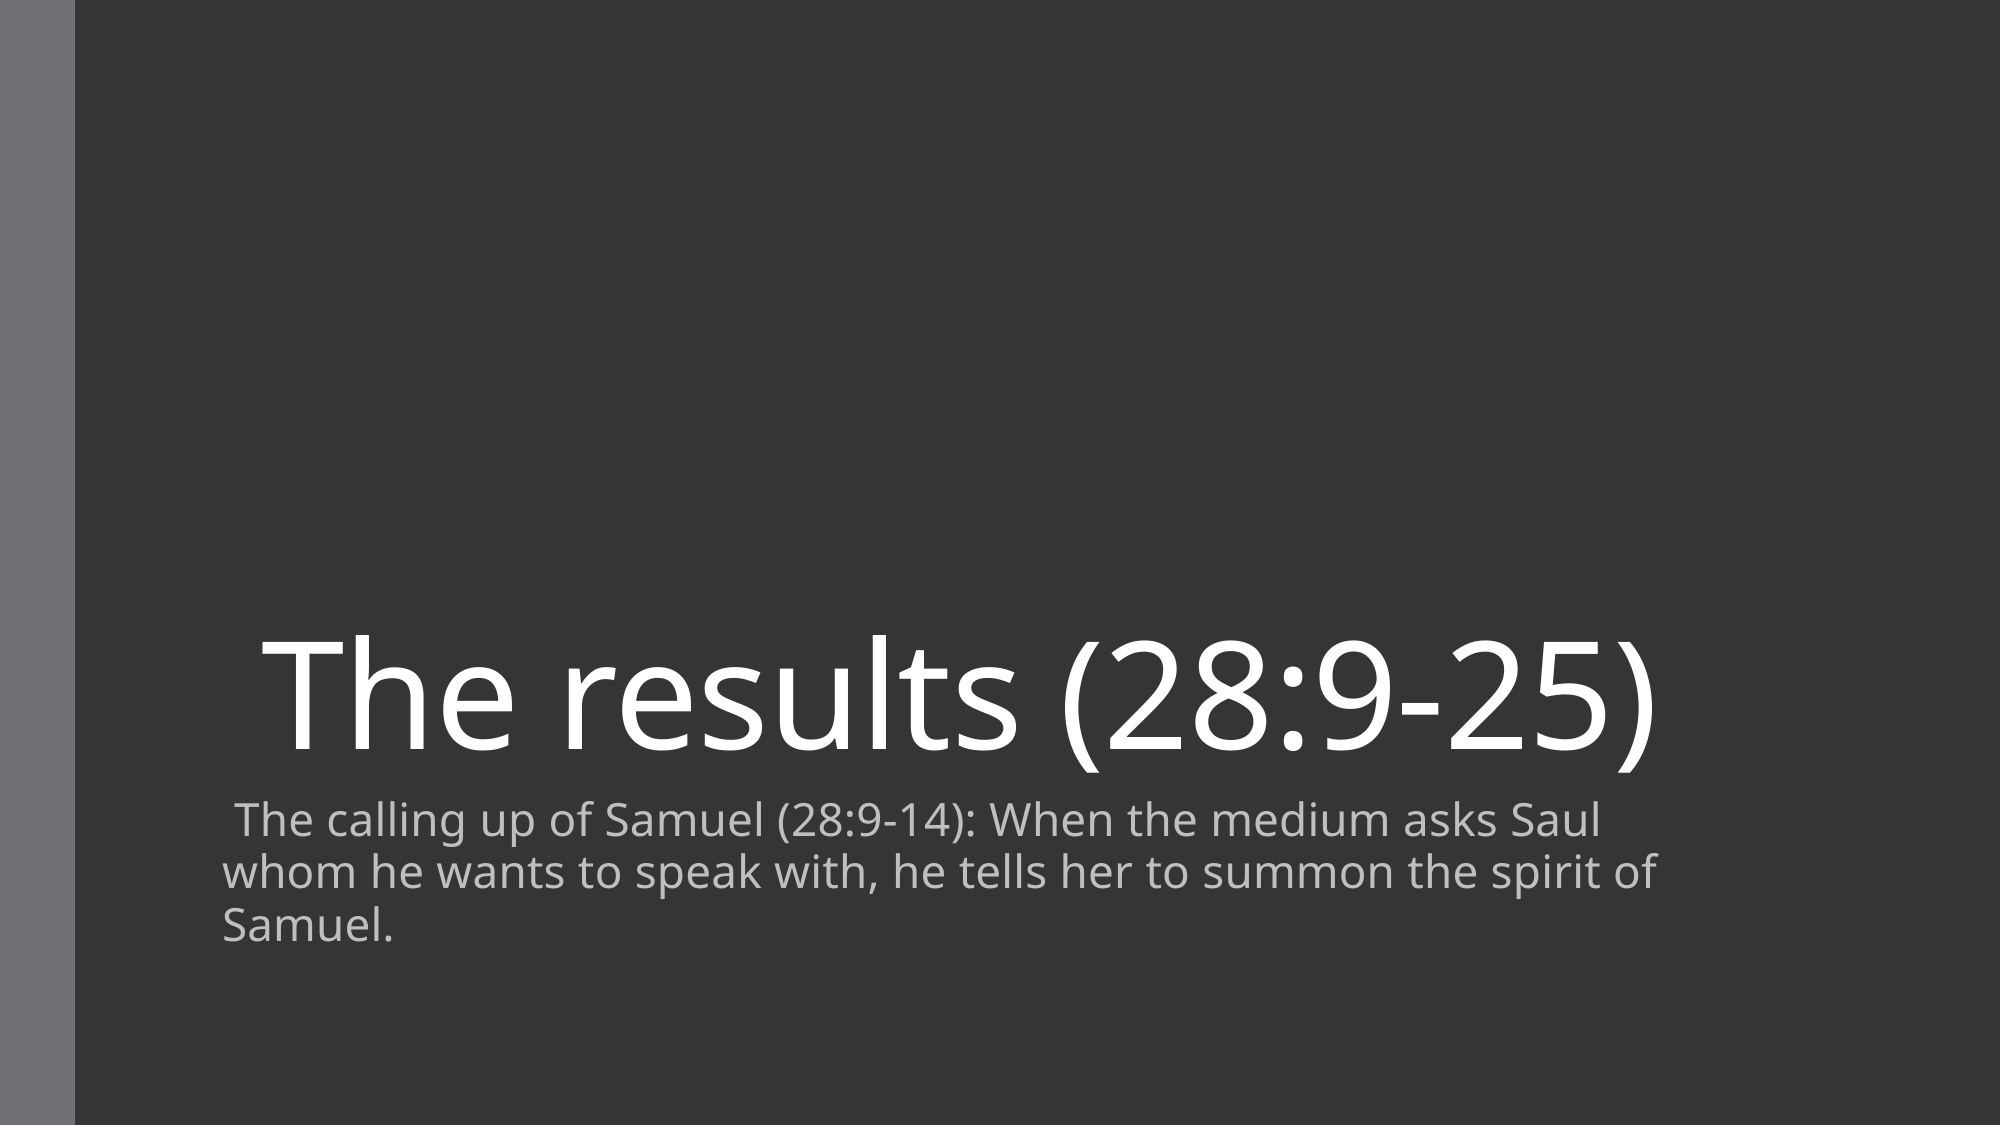

# The results (28:9-25)
 The calling up of Samuel (28:9-14): When the medium asks Saul whom he wants to speak with, he tells her to summon the spirit of Samuel.